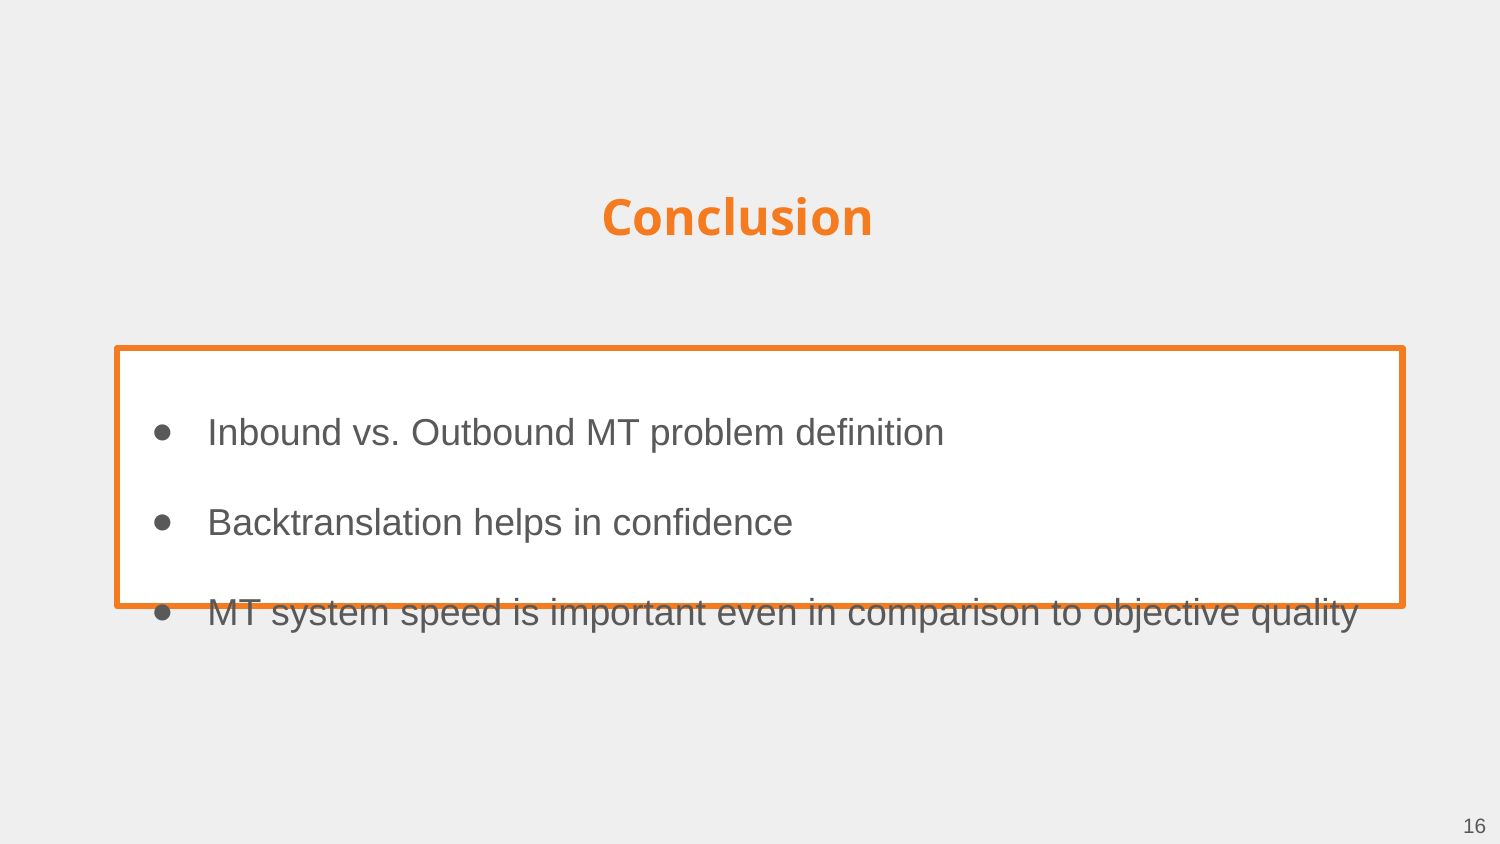

Conclusion
# Inbound vs. Outbound MT problem definition
Backtranslation helps in confidence
MT system speed is important even in comparison to objective quality